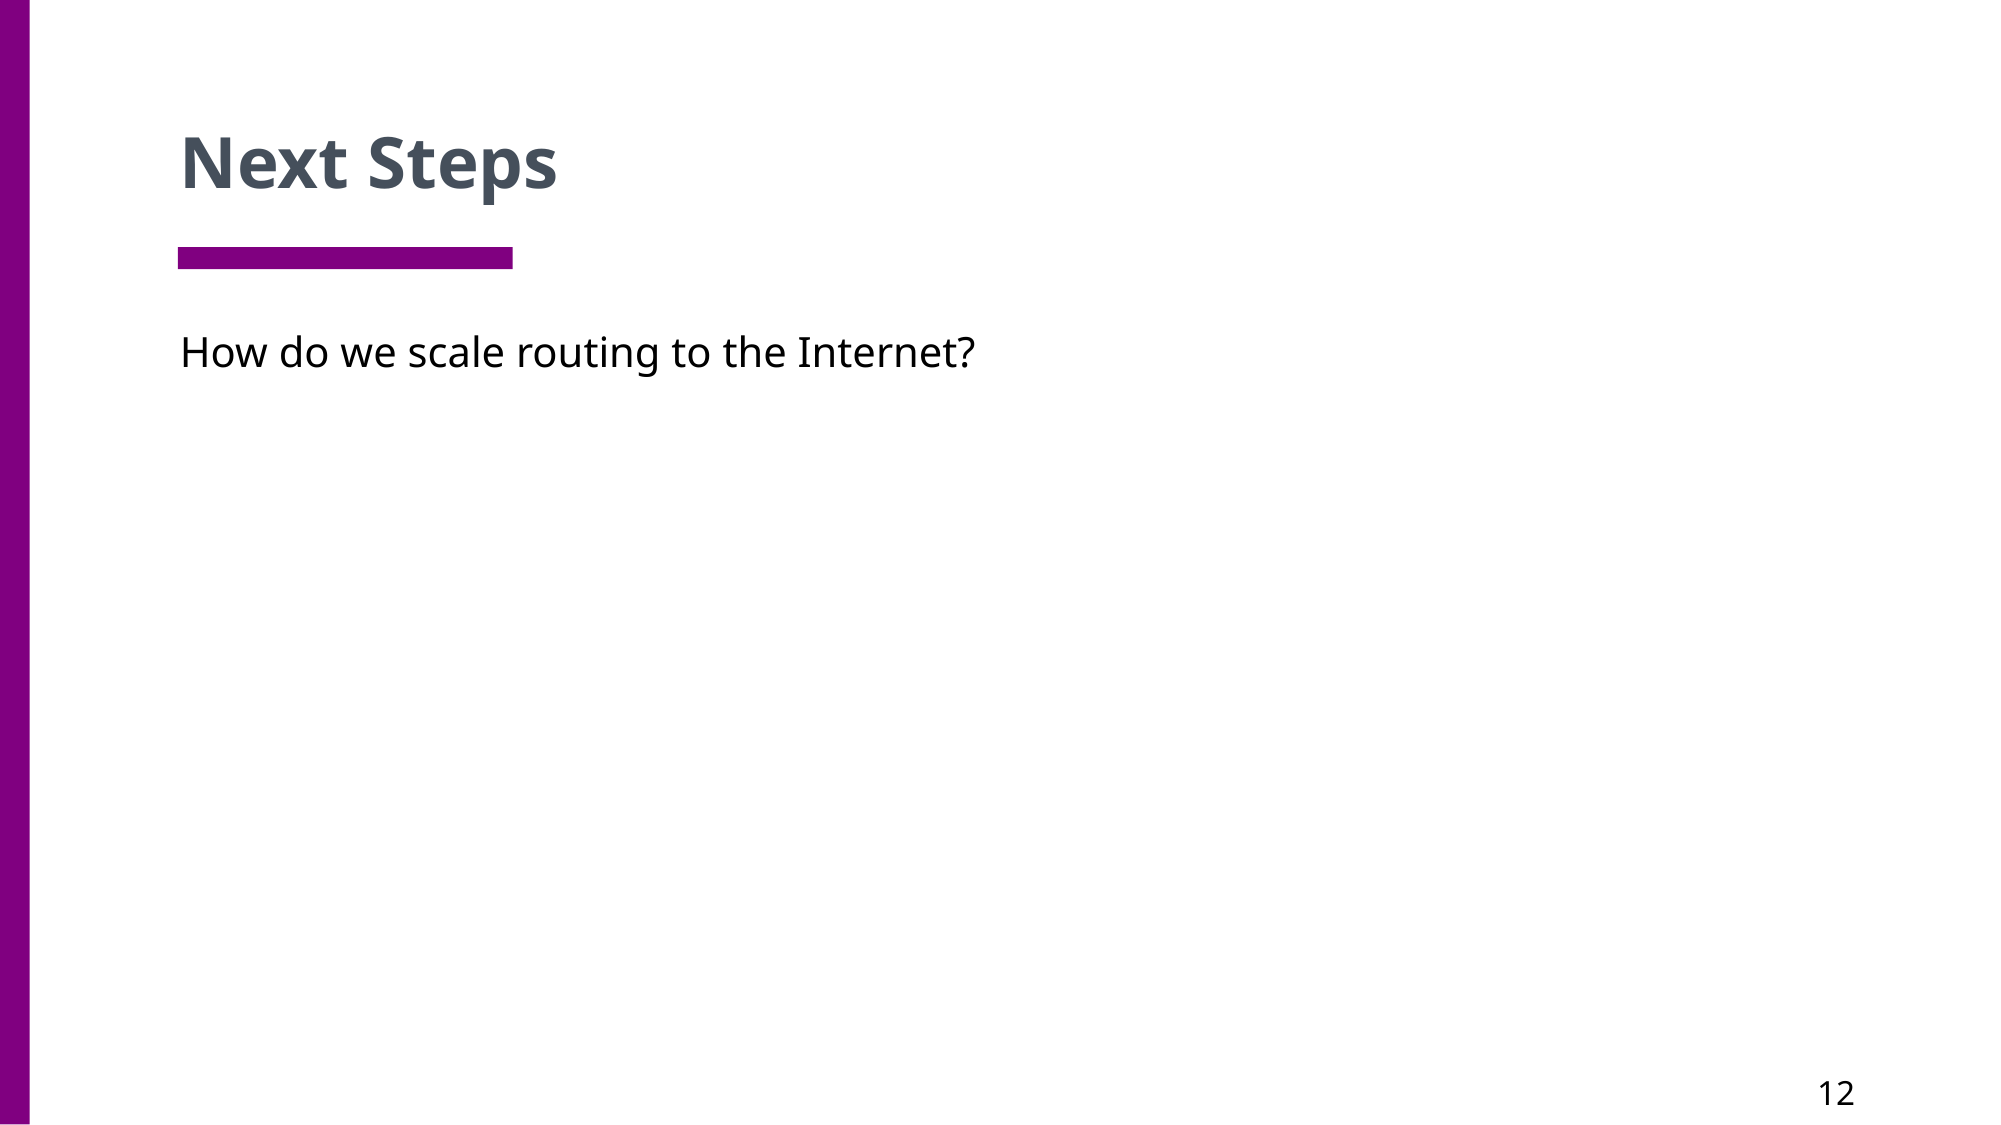

Next Steps
How do we scale routing to the Internet?